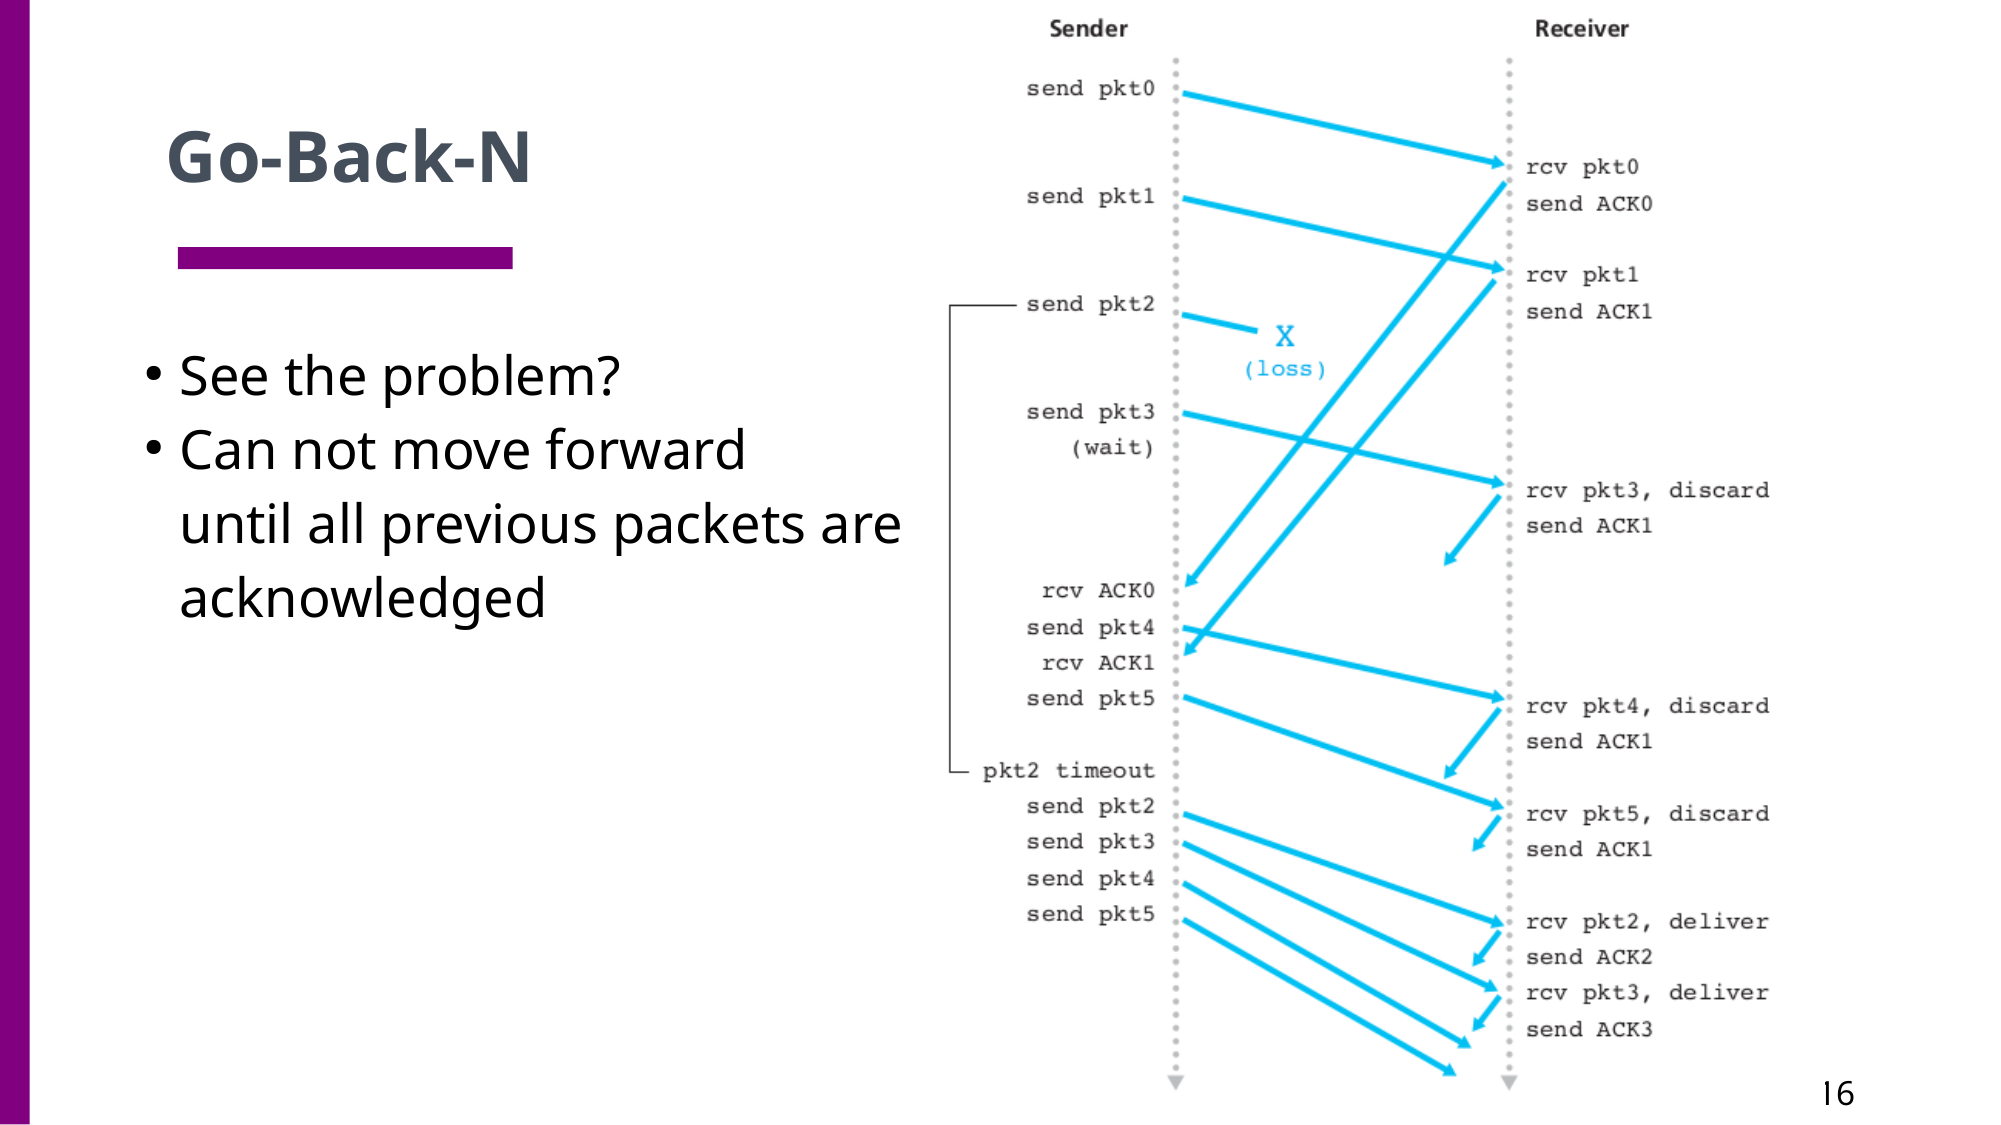

Go-Back-N
See the problem?
Can not move forward
until all previous packets are
acknowledged